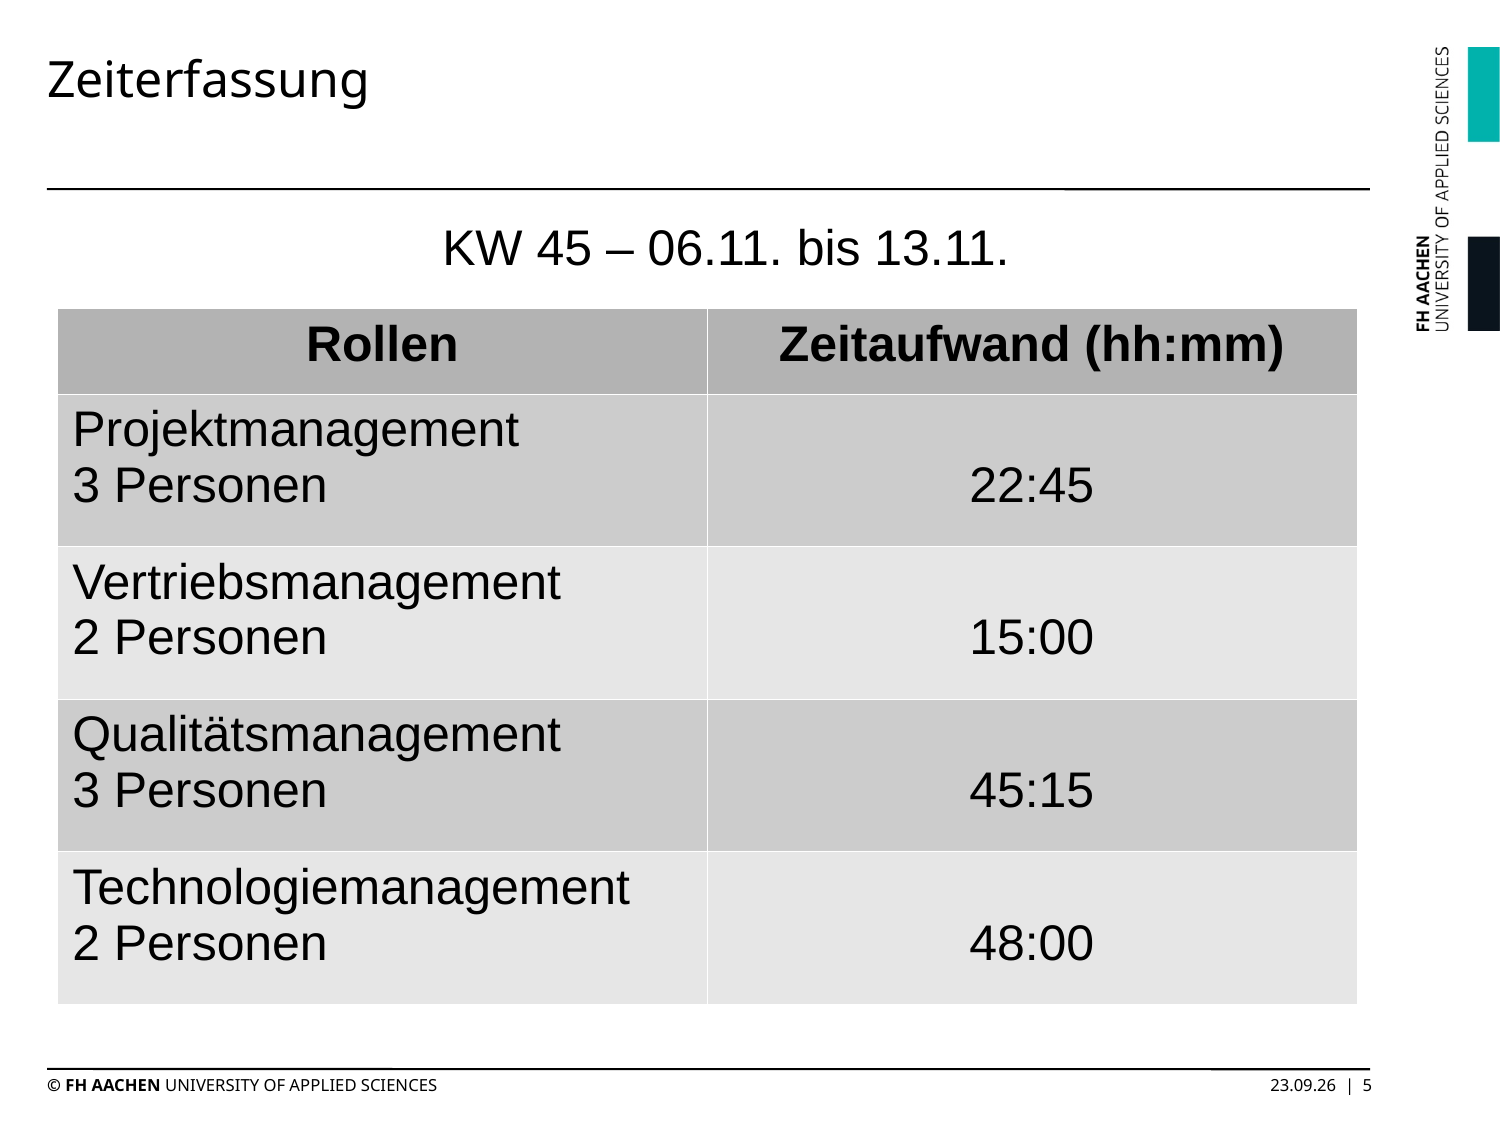

# Zeiterfassung
KW 45 – 06.11. bis 13.11.
| Rollen | Zeitaufwand (hh:mm) |
| --- | --- |
| Projektmanagement 3 Personen | 22:45 |
| Vertriebsmanagement 2 Personen | 15:00 |
| Qualitätsmanagement 3 Personen | 45:15 |
| Technologiemanagement 2 Personen | 48:00 |